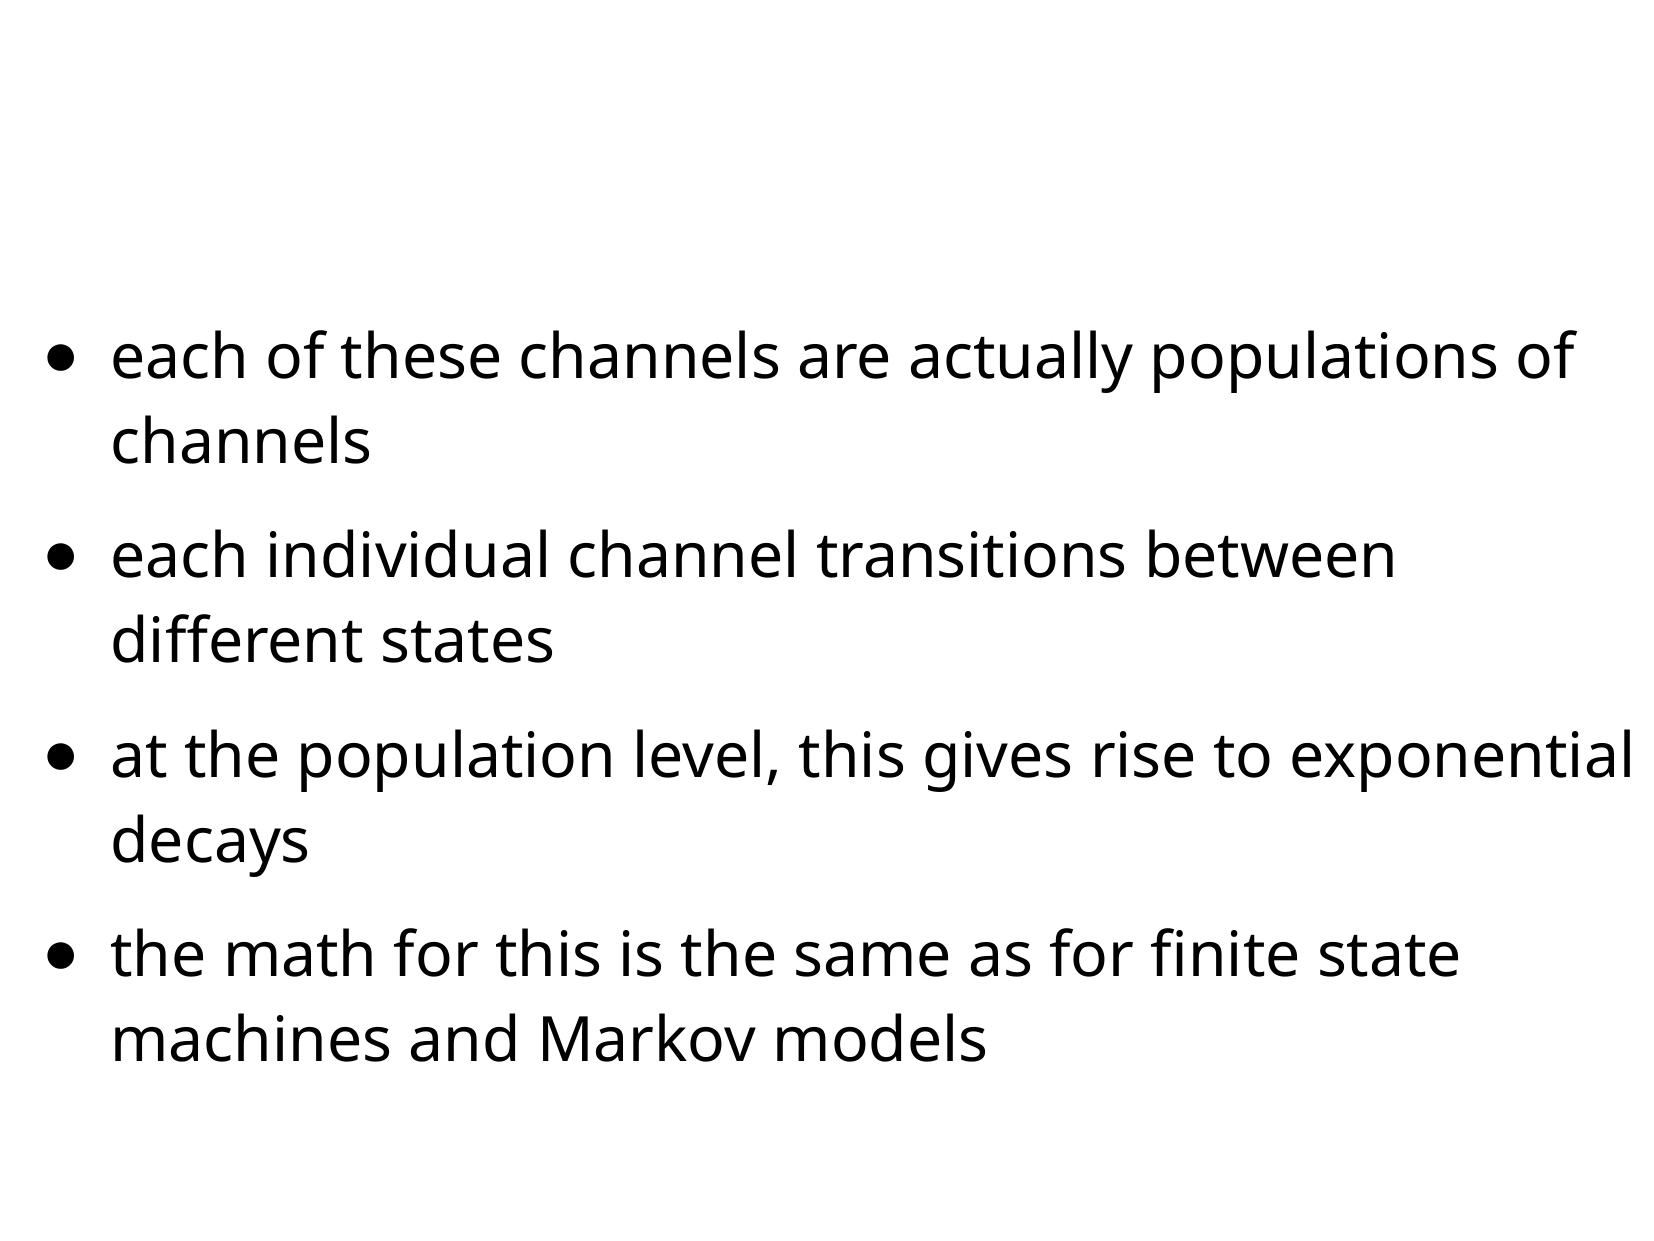

#
each of these channels are actually populations of channels
each individual channel transitions between different states
at the population level, this gives rise to exponential decays
the math for this is the same as for finite state machines and Markov models